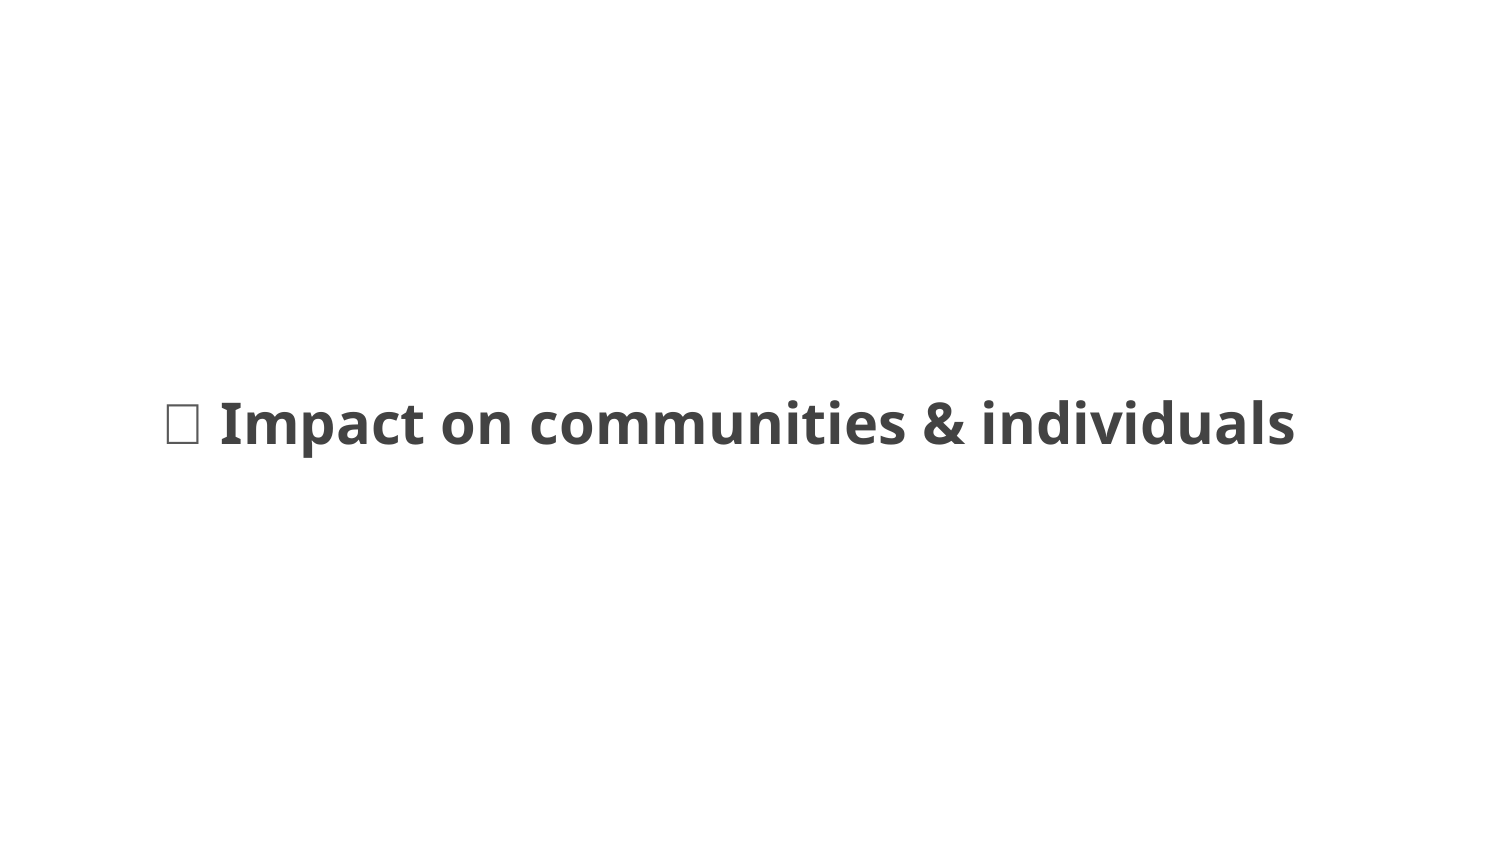

# 💥 Impact on communities & individuals